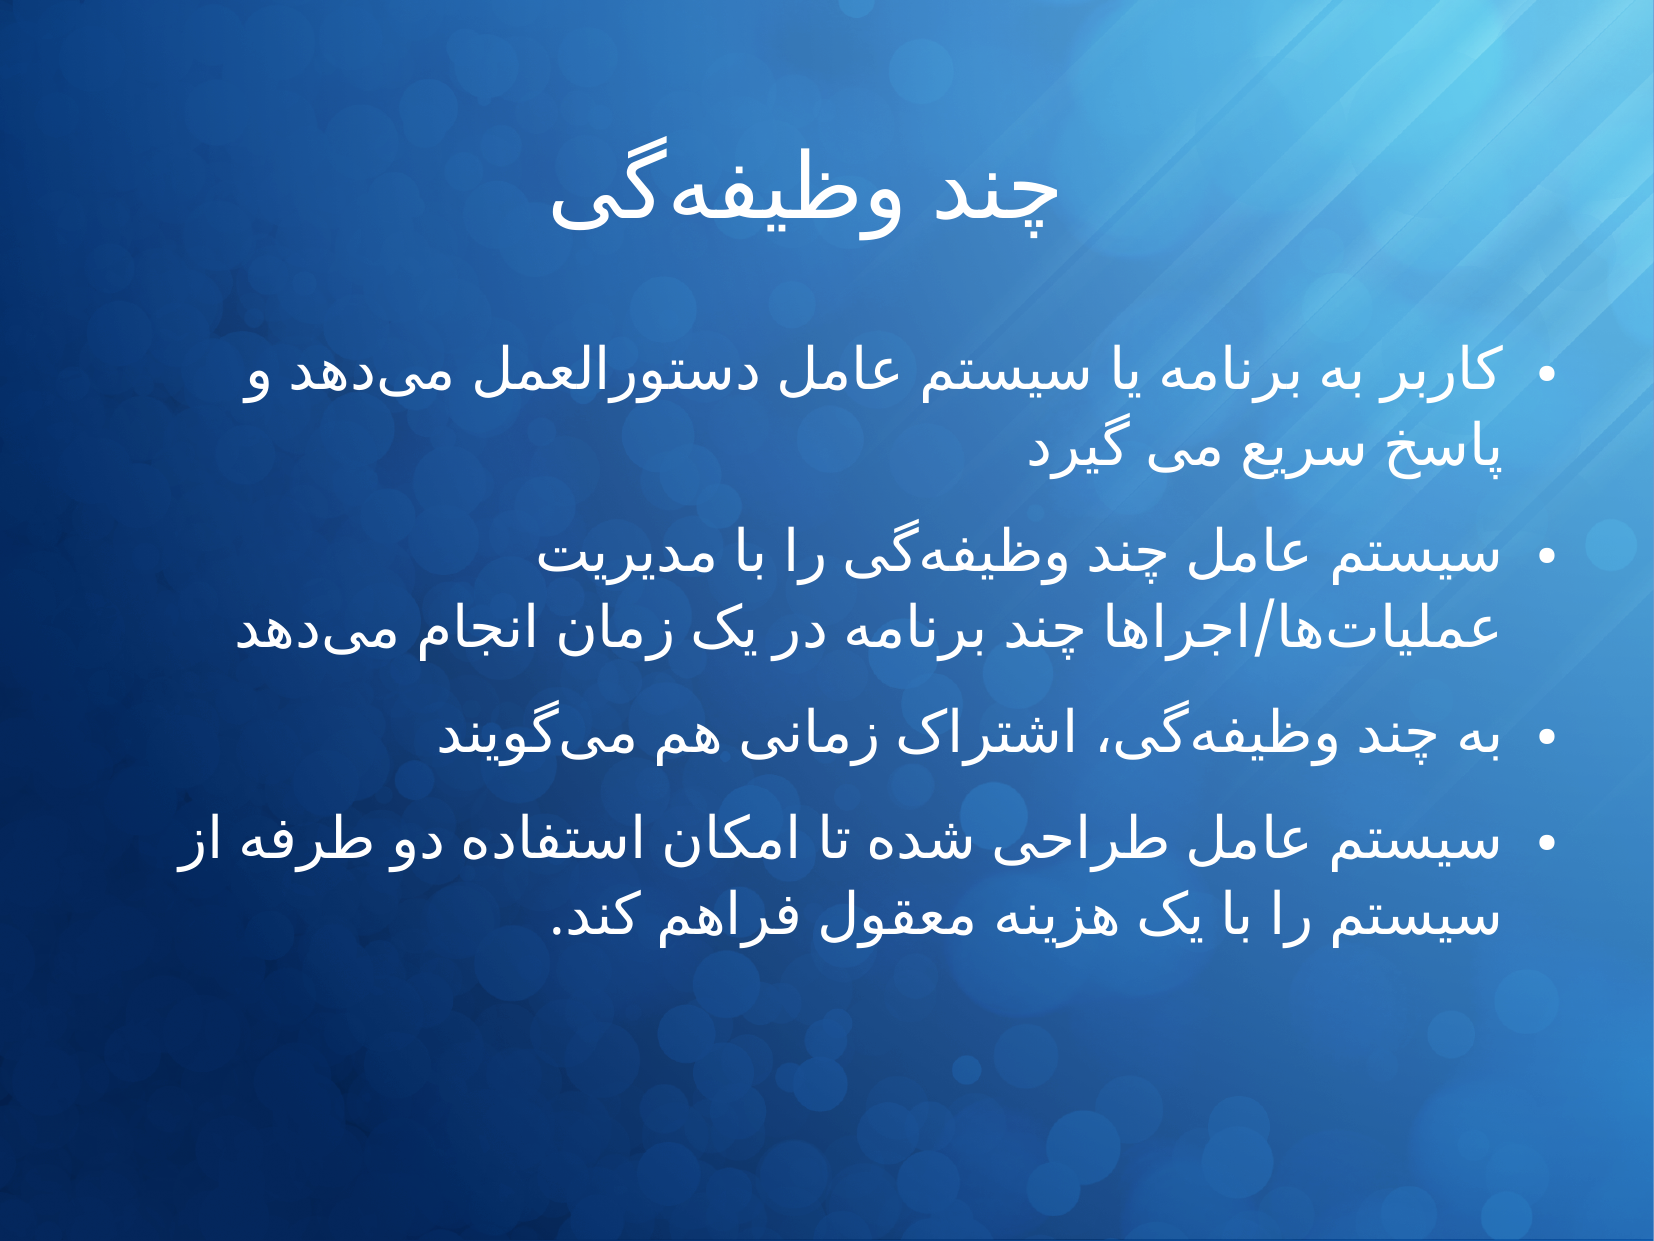

# چند وظیفه‌گی
کاربر به برنامه یا سیستم عامل دستورالعمل می‌دهد و پاسخ سریع می گیرد
سیستم عامل چند وظیفه‌گی را با مدیریت عملیات‌ها/اجراها چند برنامه در یک زمان انجام می‌دهد
به چند وظیفه‌گی، اشتراک زمانی هم می‌گویند
سیستم عامل طراحی شده تا امکان استفاده دو طرفه از سیستم را با یک هزینه معقول فراهم کند.